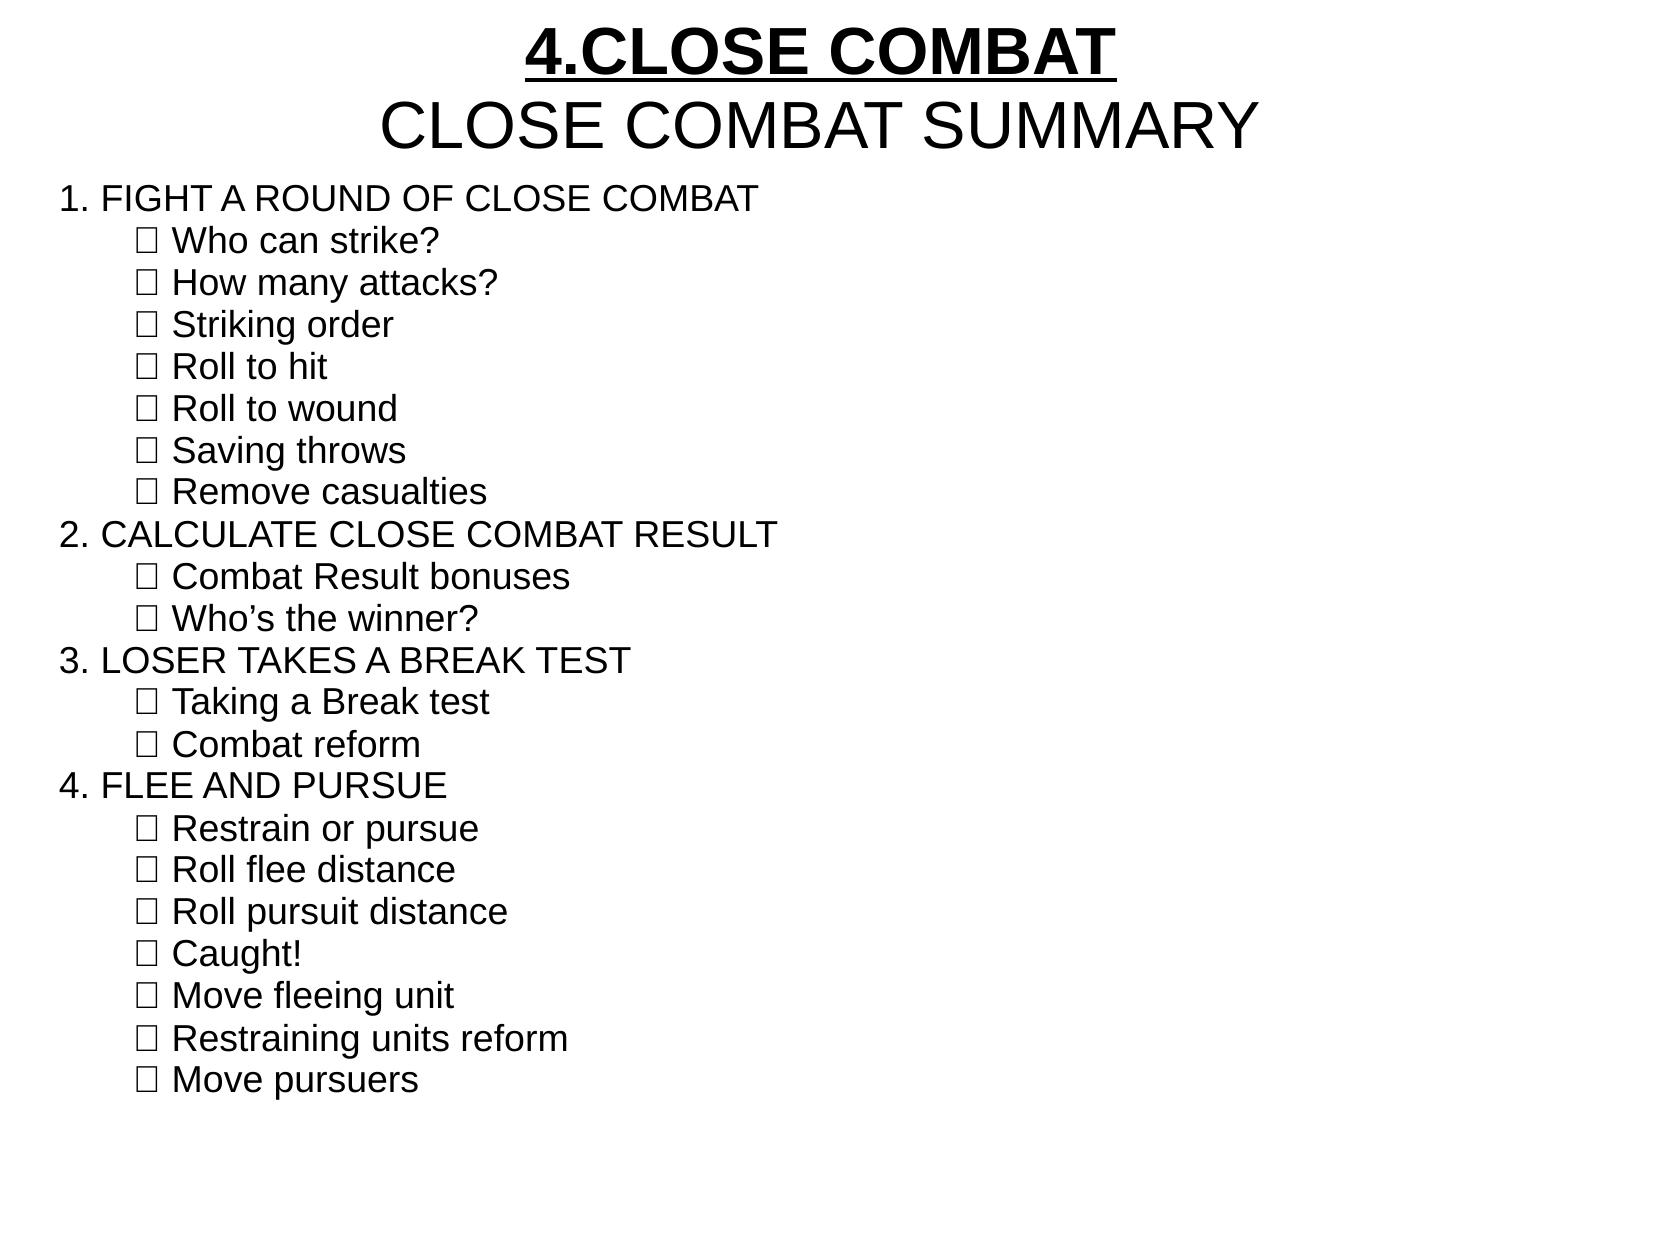

# 4.CLOSE COMBAT CLOSE COMBAT SUMMARY
1. FIGHT A ROUND OF CLOSE COMBAT
	 Who can strike?
	 How many attacks?
	 Striking order
	 Roll to hit
	 Roll to wound
	 Saving throws
	 Remove casualties
2. CALCULATE CLOSE COMBAT RESULT
	 Combat Result bonuses
	 Who’s the winner?
3. LOSER TAKES A BREAK TEST
	 Taking a Break test
	 Combat reform
4. FLEE AND PURSUE
	 Restrain or pursue
	 Roll flee distance
	 Roll pursuit distance
	 Caught!
	 Move fleeing unit
	 Restraining units reform
	 Move pursuers